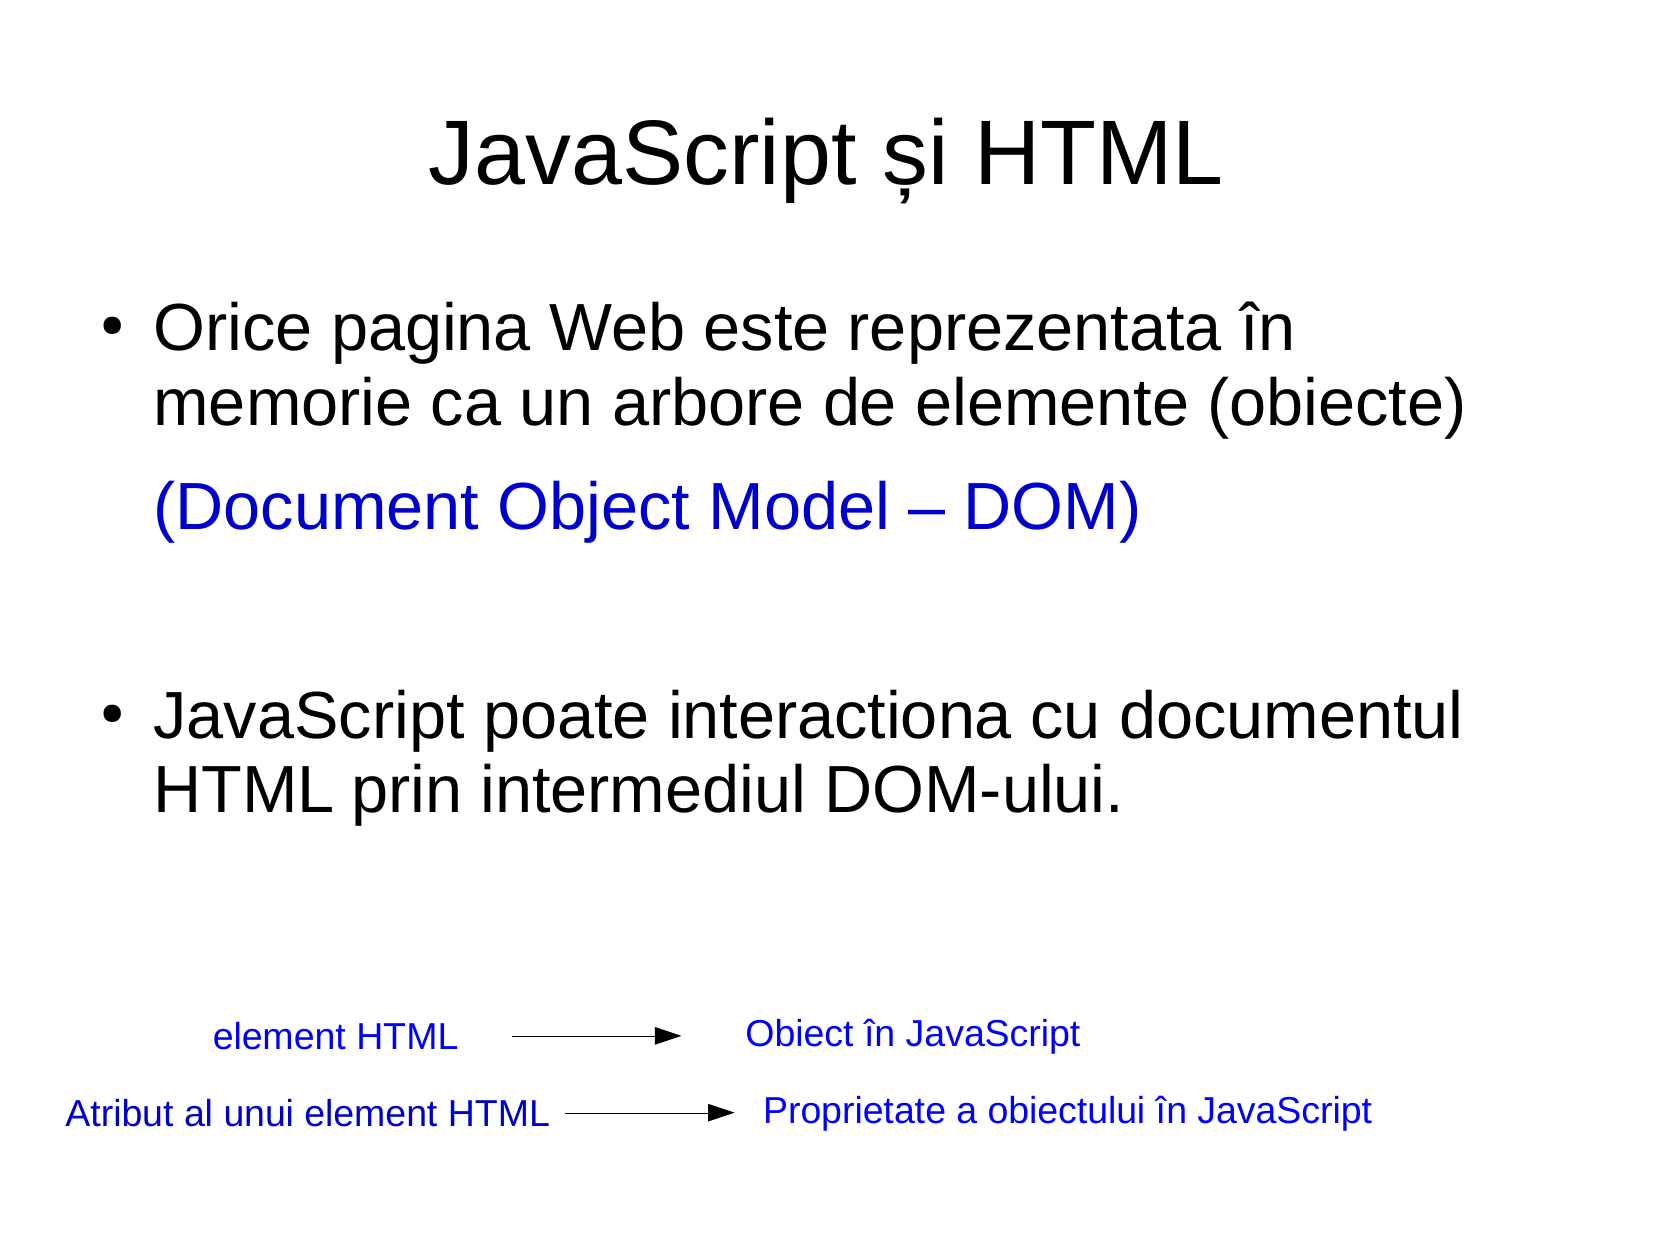

# JavaScript și HTML
Orice pagina Web este reprezentata în memorie ca un arbore de elemente (obiecte)
(Document Object Model – DOM)
JavaScript poate interactiona cu documentul HTML prin intermediul DOM-ului.
Obiect în JavaScript
element HTML
Proprietate a obiectului în JavaScript
Atribut al unui element HTML